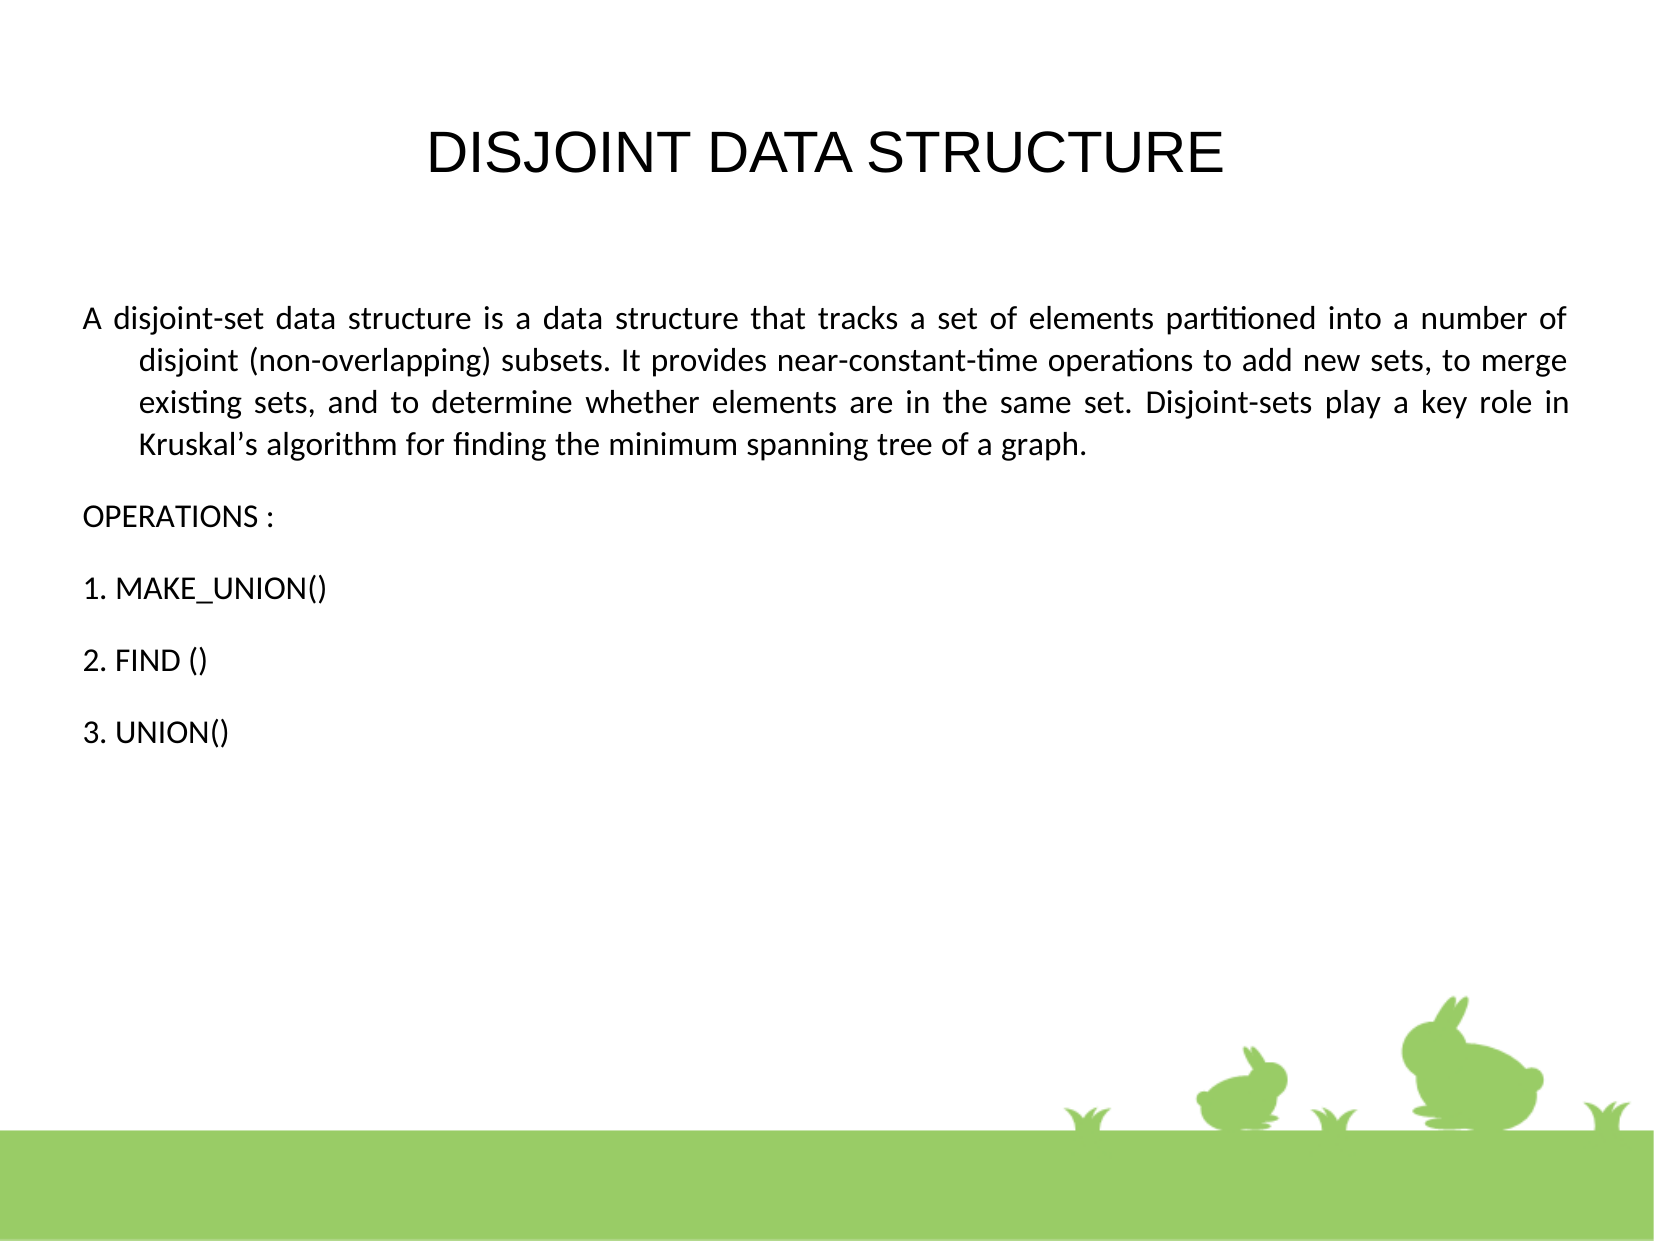

# DISJOINT DATA STRUCTURE
A disjoint-set data structure is a data structure that tracks a set of elements partitioned into a number of disjoint (non-overlapping) subsets. It provides near-constant-time operations to add new sets, to merge existing sets, and to determine whether elements are in the same set. Disjoint-sets play a key role in Kruskal’s algorithm for finding the minimum spanning tree of a graph.
OPERATIONS :
1. MAKE_UNION()
2. FIND ()
3. UNION()